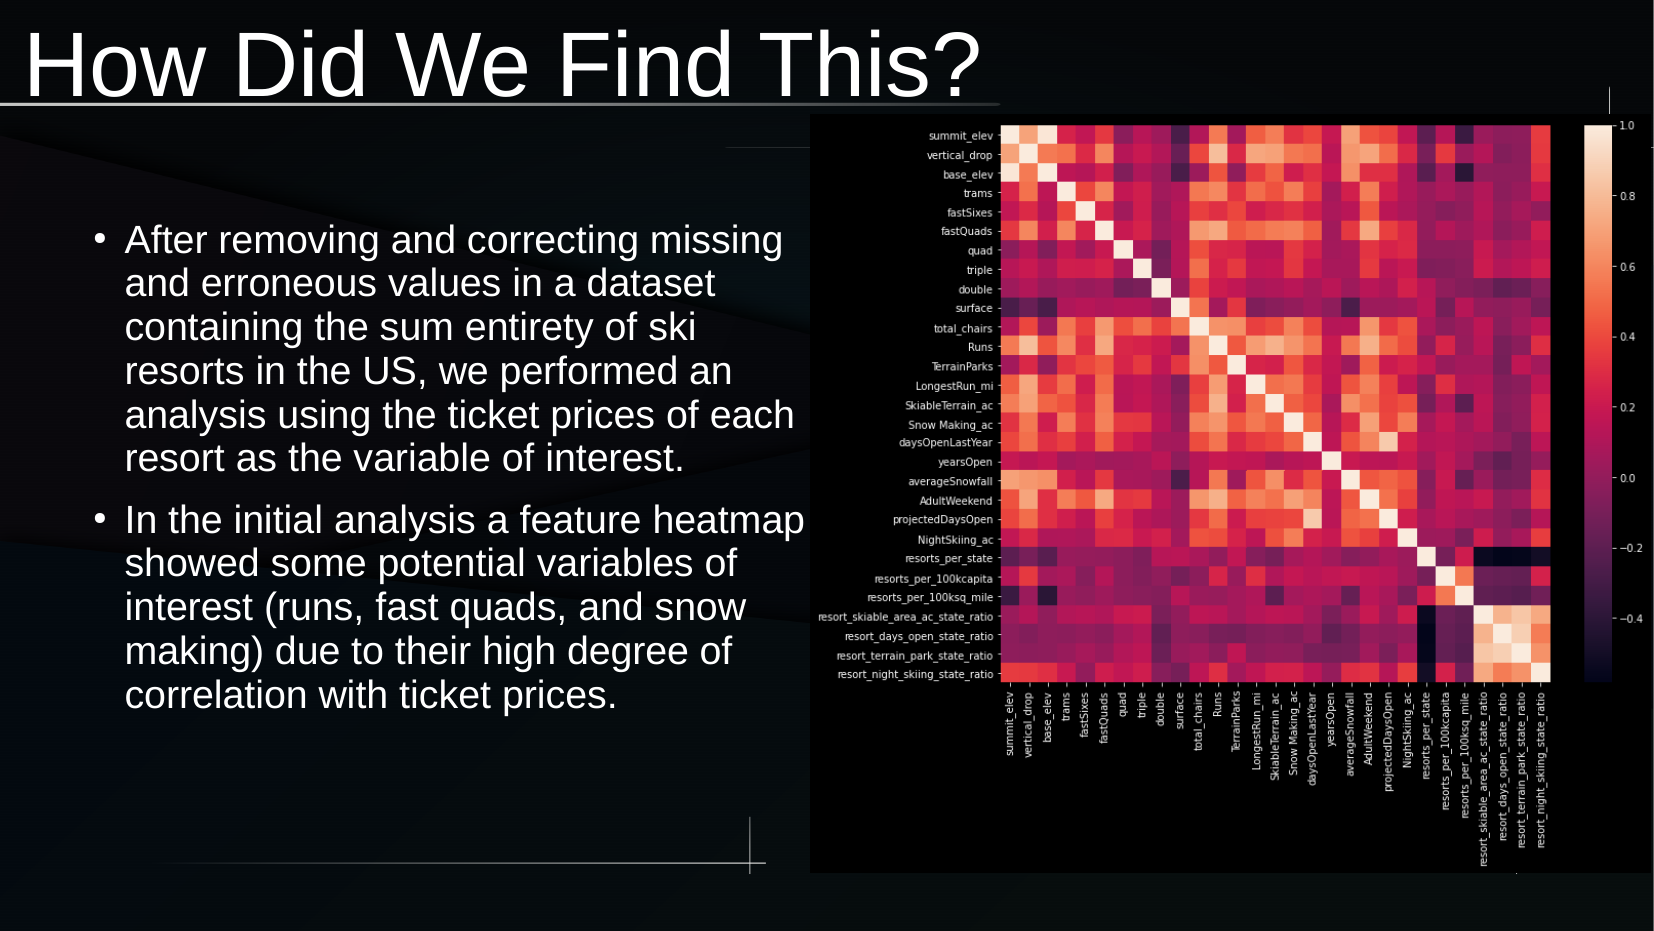

# How Did We Find This?
After removing and correcting missing and erroneous values in a dataset containing the sum entirety of ski resorts in the US, we performed an analysis using the ticket prices of each resort as the variable of interest.
In the initial analysis a feature heatmap showed some potential variables of interest (runs, fast quads, and snow making) due to their high degree of correlation with ticket prices.